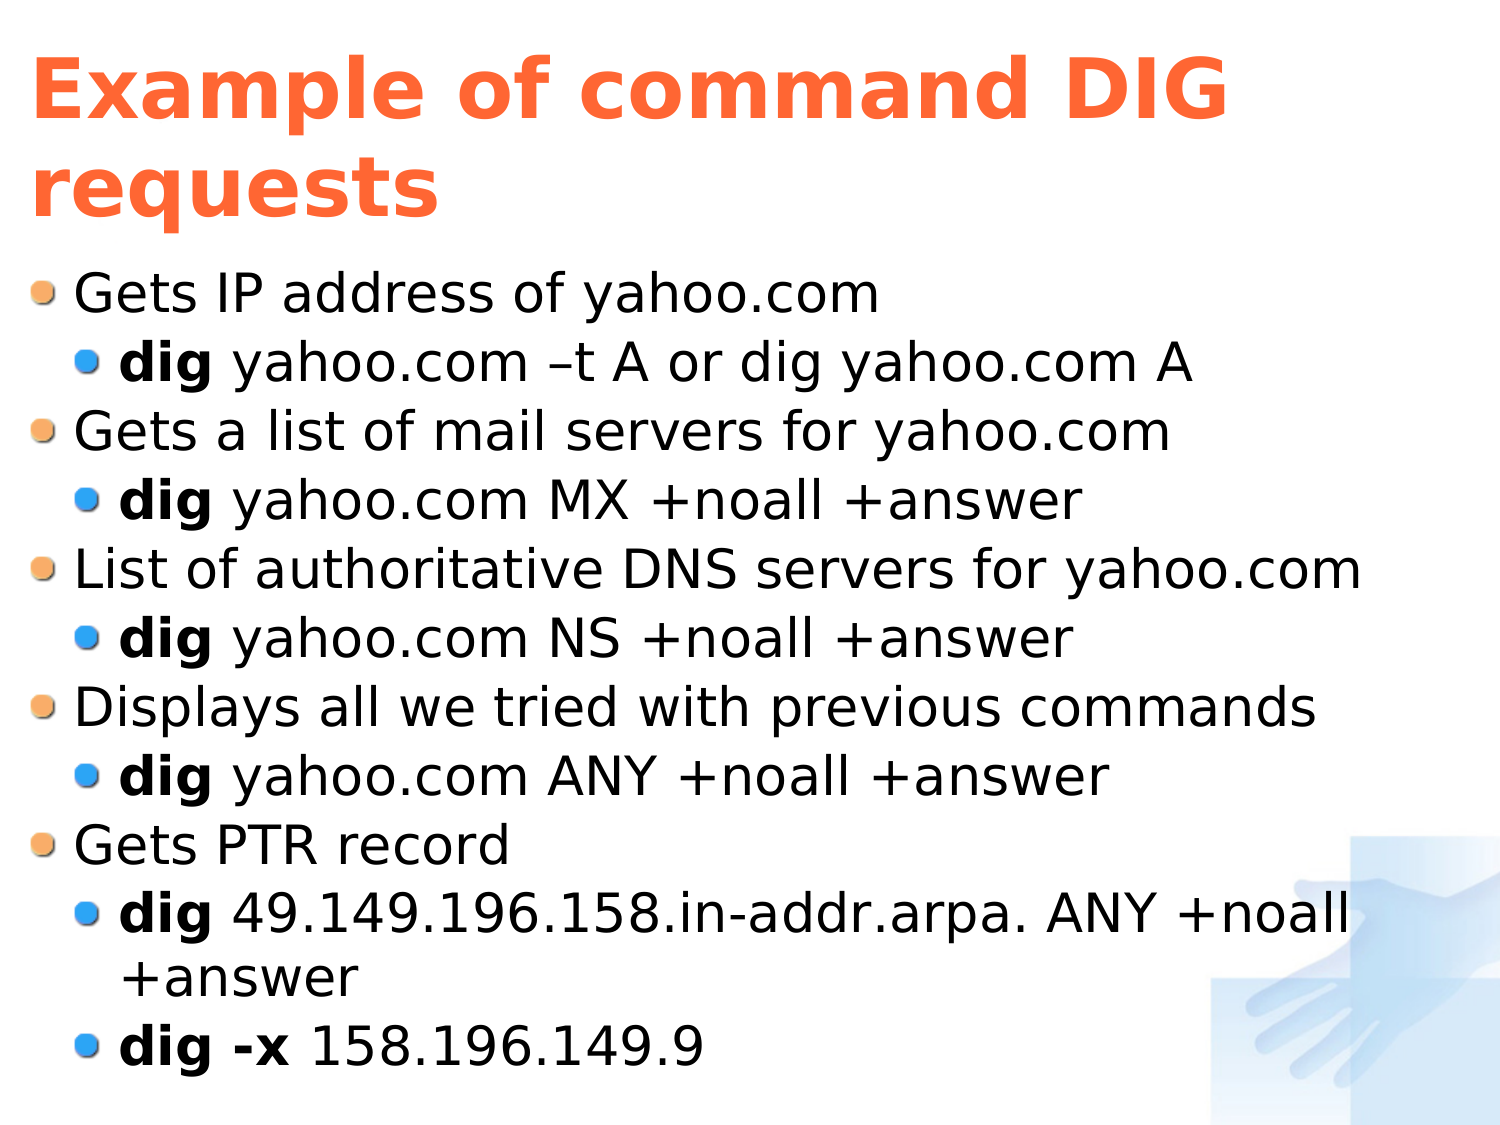

# Example of command DIG requests
Gets IP address of yahoo.com
dig yahoo.com –t A or dig yahoo.com A
Gets a list of mail servers for yahoo.com
dig yahoo.com MX +noall +answer
List of authoritative DNS servers for yahoo.com
dig yahoo.com NS +noall +answer
Displays all we tried with previous commands
dig yahoo.com ANY +noall +answer
Gets PTR record
dig 49.149.196.158.in-addr.arpa. ANY +noall +answer
dig -x 158.196.149.9